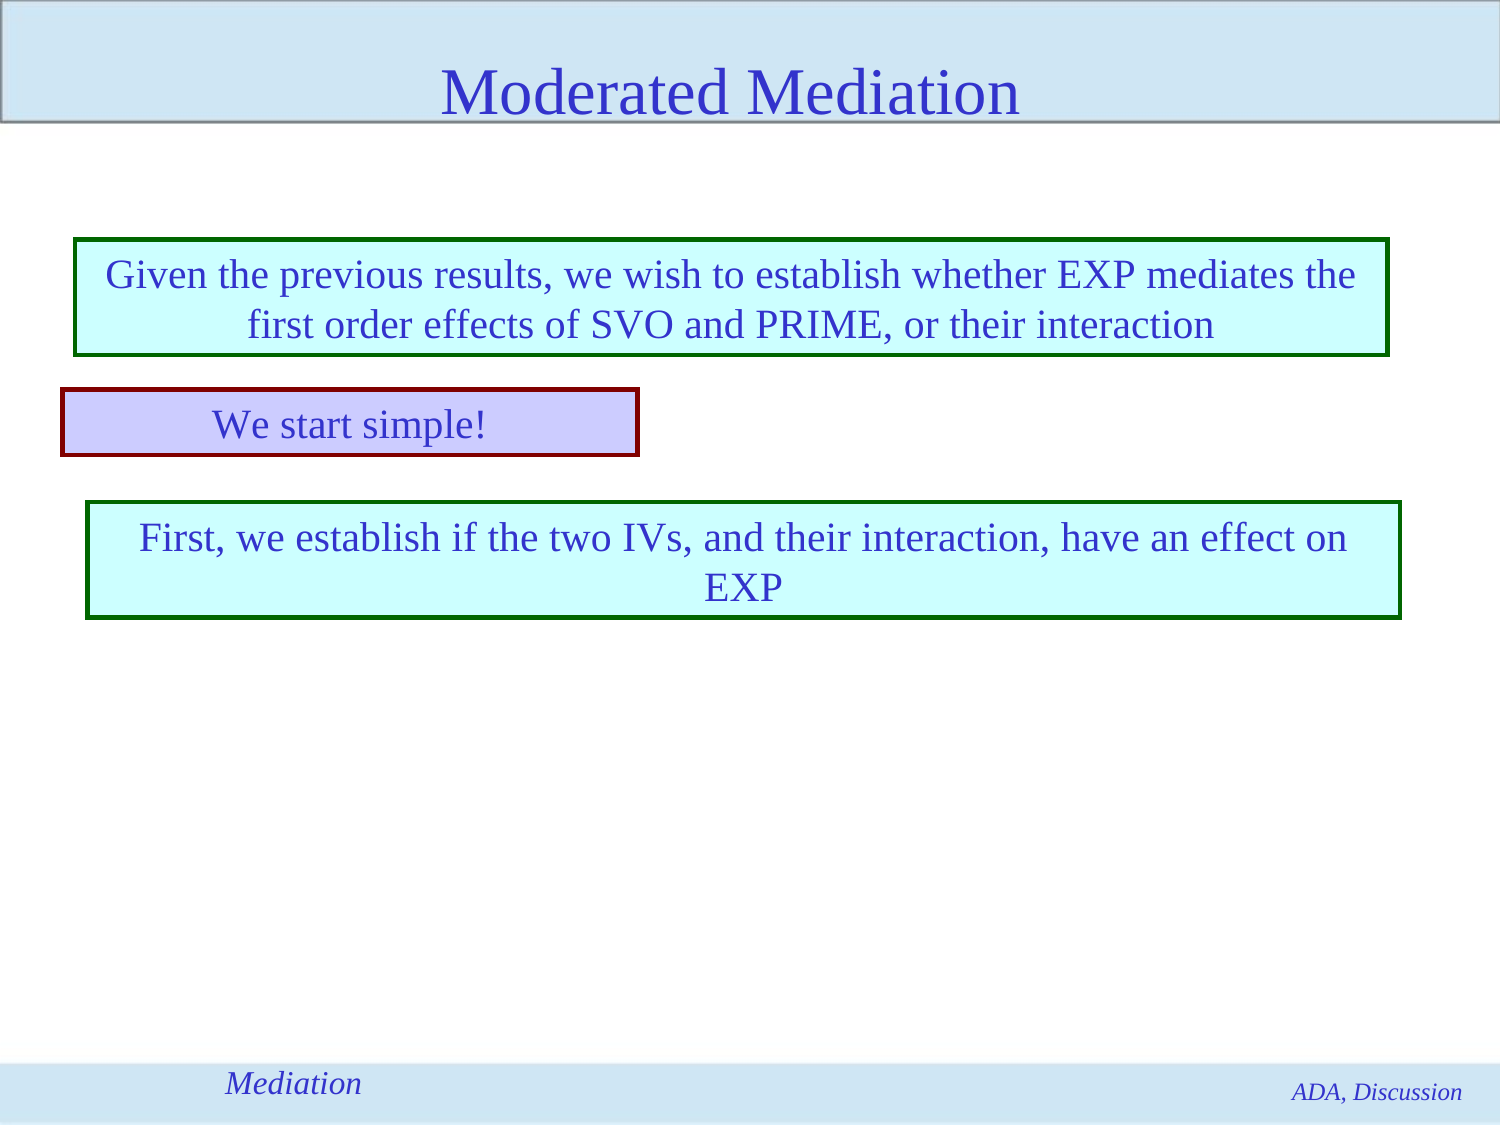

# Moderated Mediation
Given the previous results, we wish to establish whether EXP mediates the first order effects of SVO and PRIME, or their interaction
We start simple!
First, we establish if the two IVs, and their interaction, have an effect on EXP
Mediation
ADA, Discussion